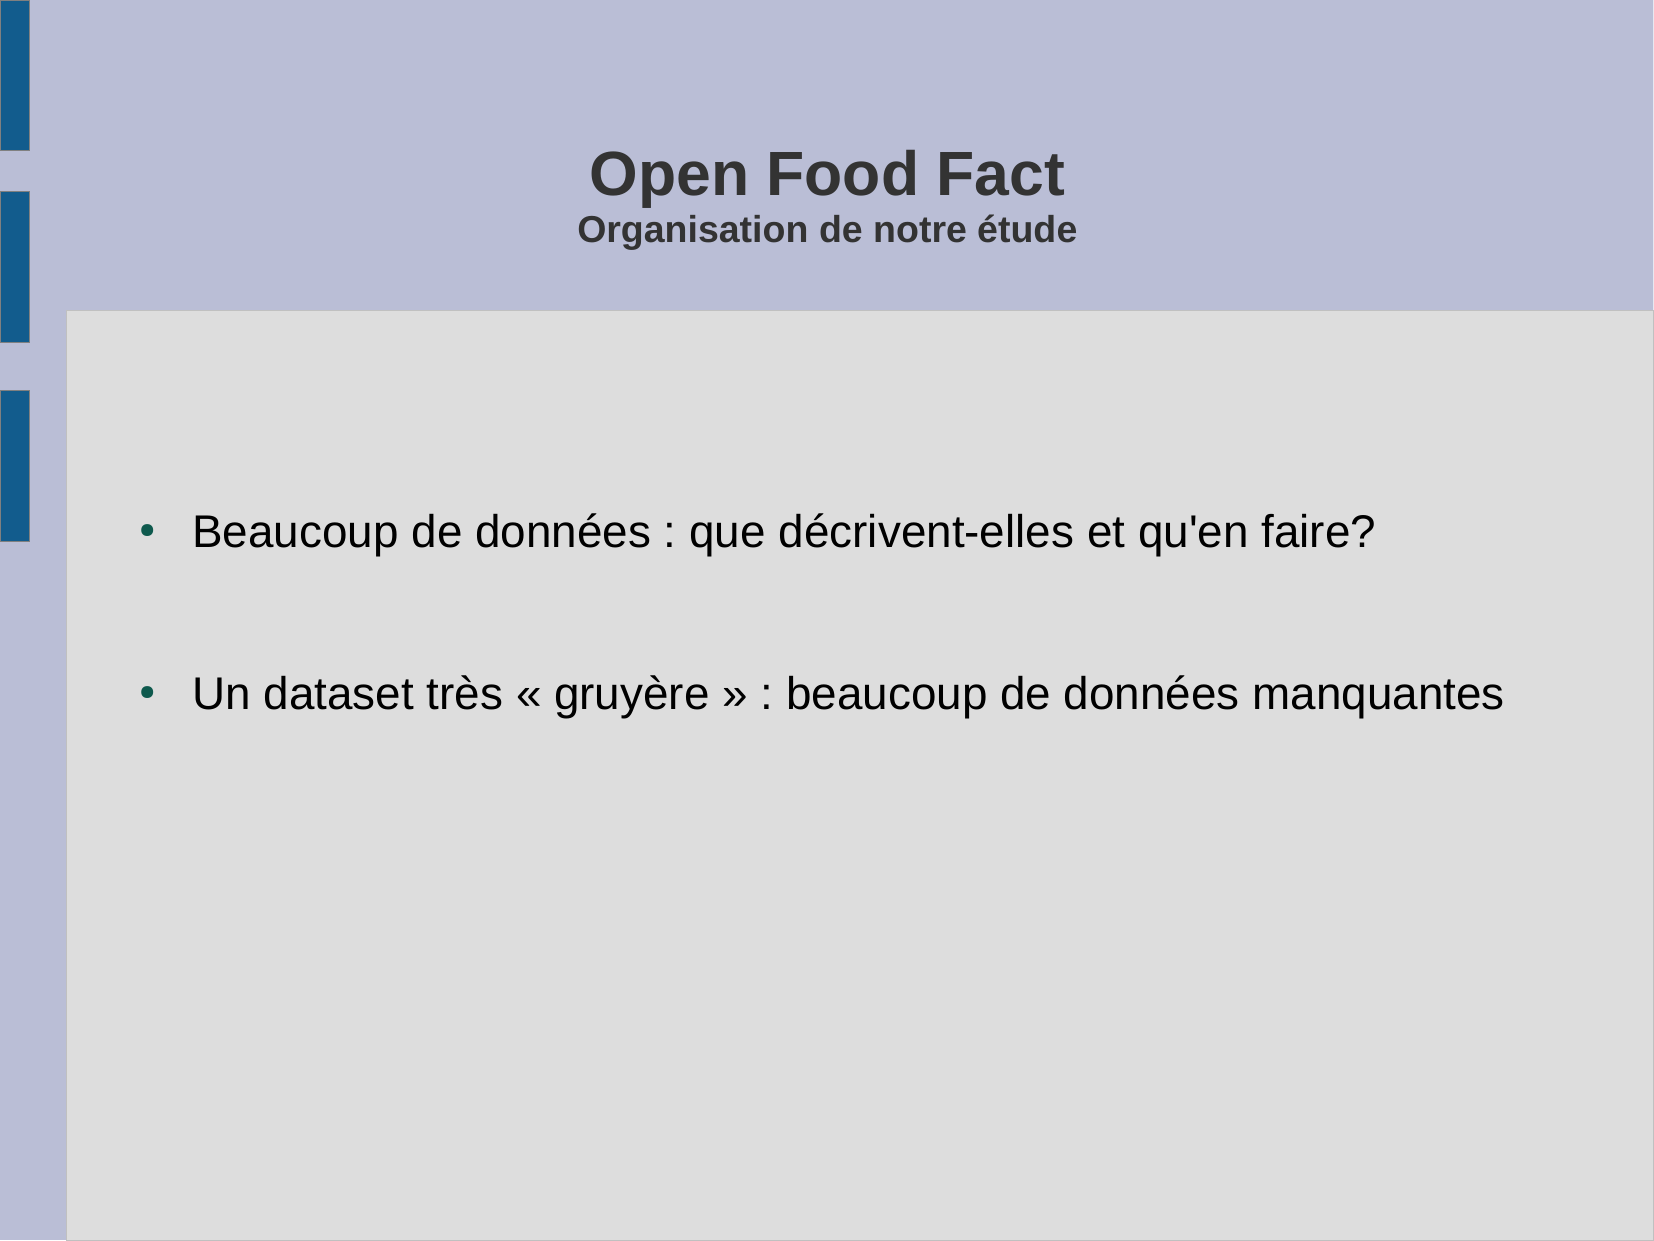

# Open Food Fact Organisation de notre étude
Beaucoup de données : que décrivent-elles et qu'en faire?
Un dataset très « gruyère » : beaucoup de données manquantes